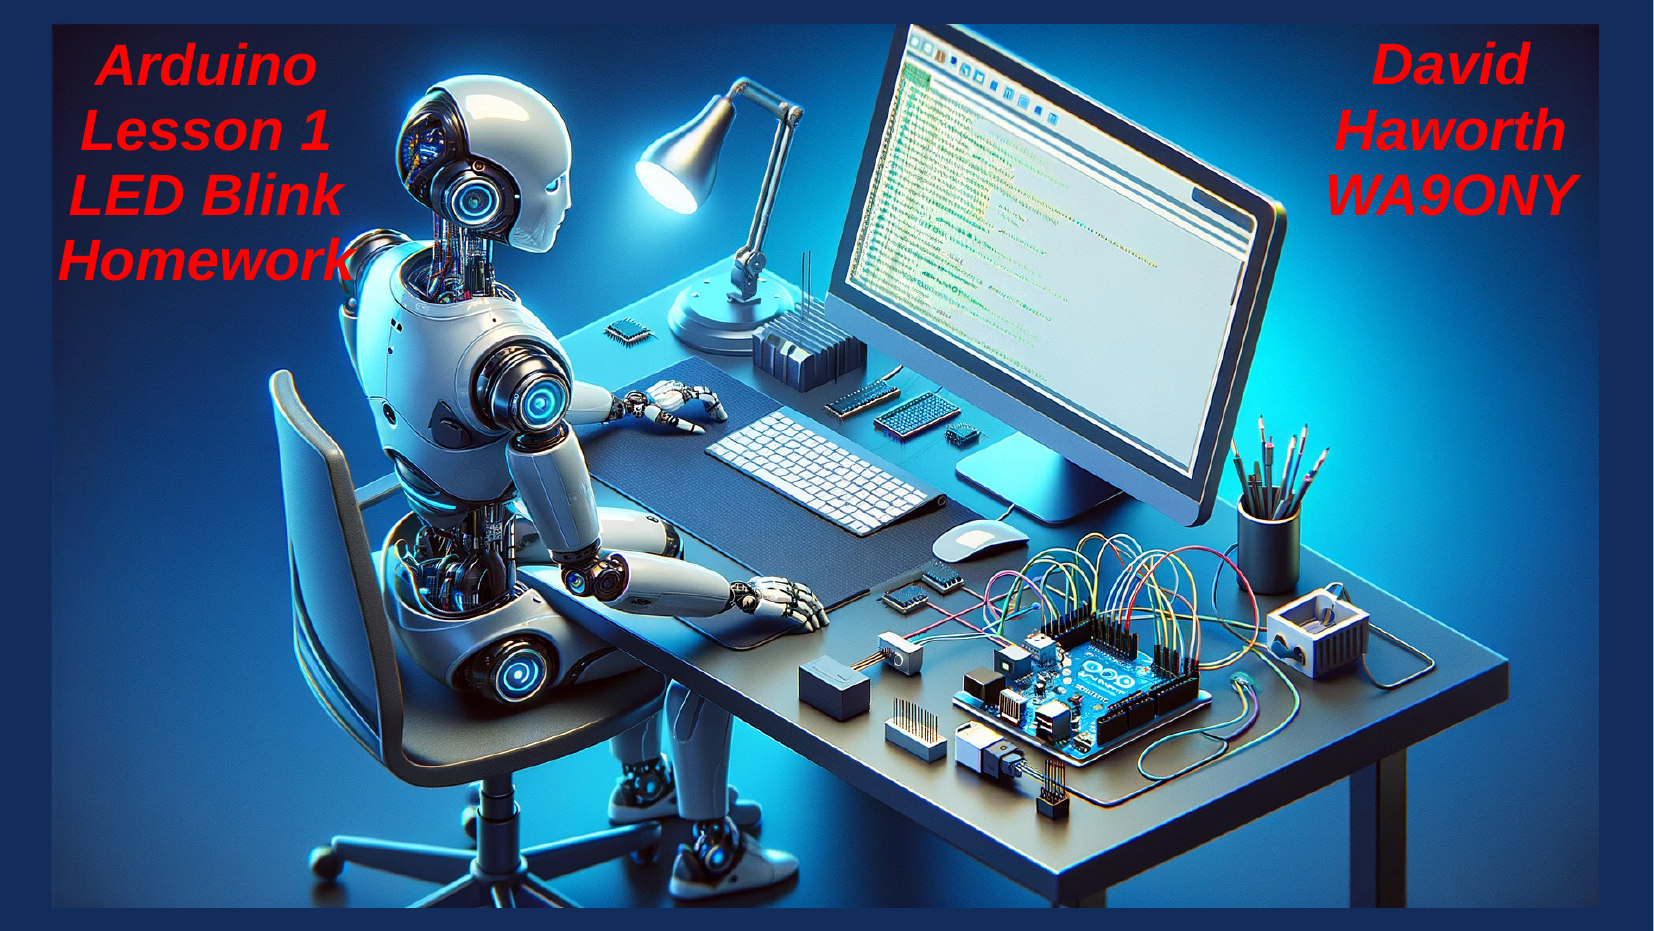

David
Haworth
WA9ONY
Arduino
Lesson 1
LED Blink
Homework